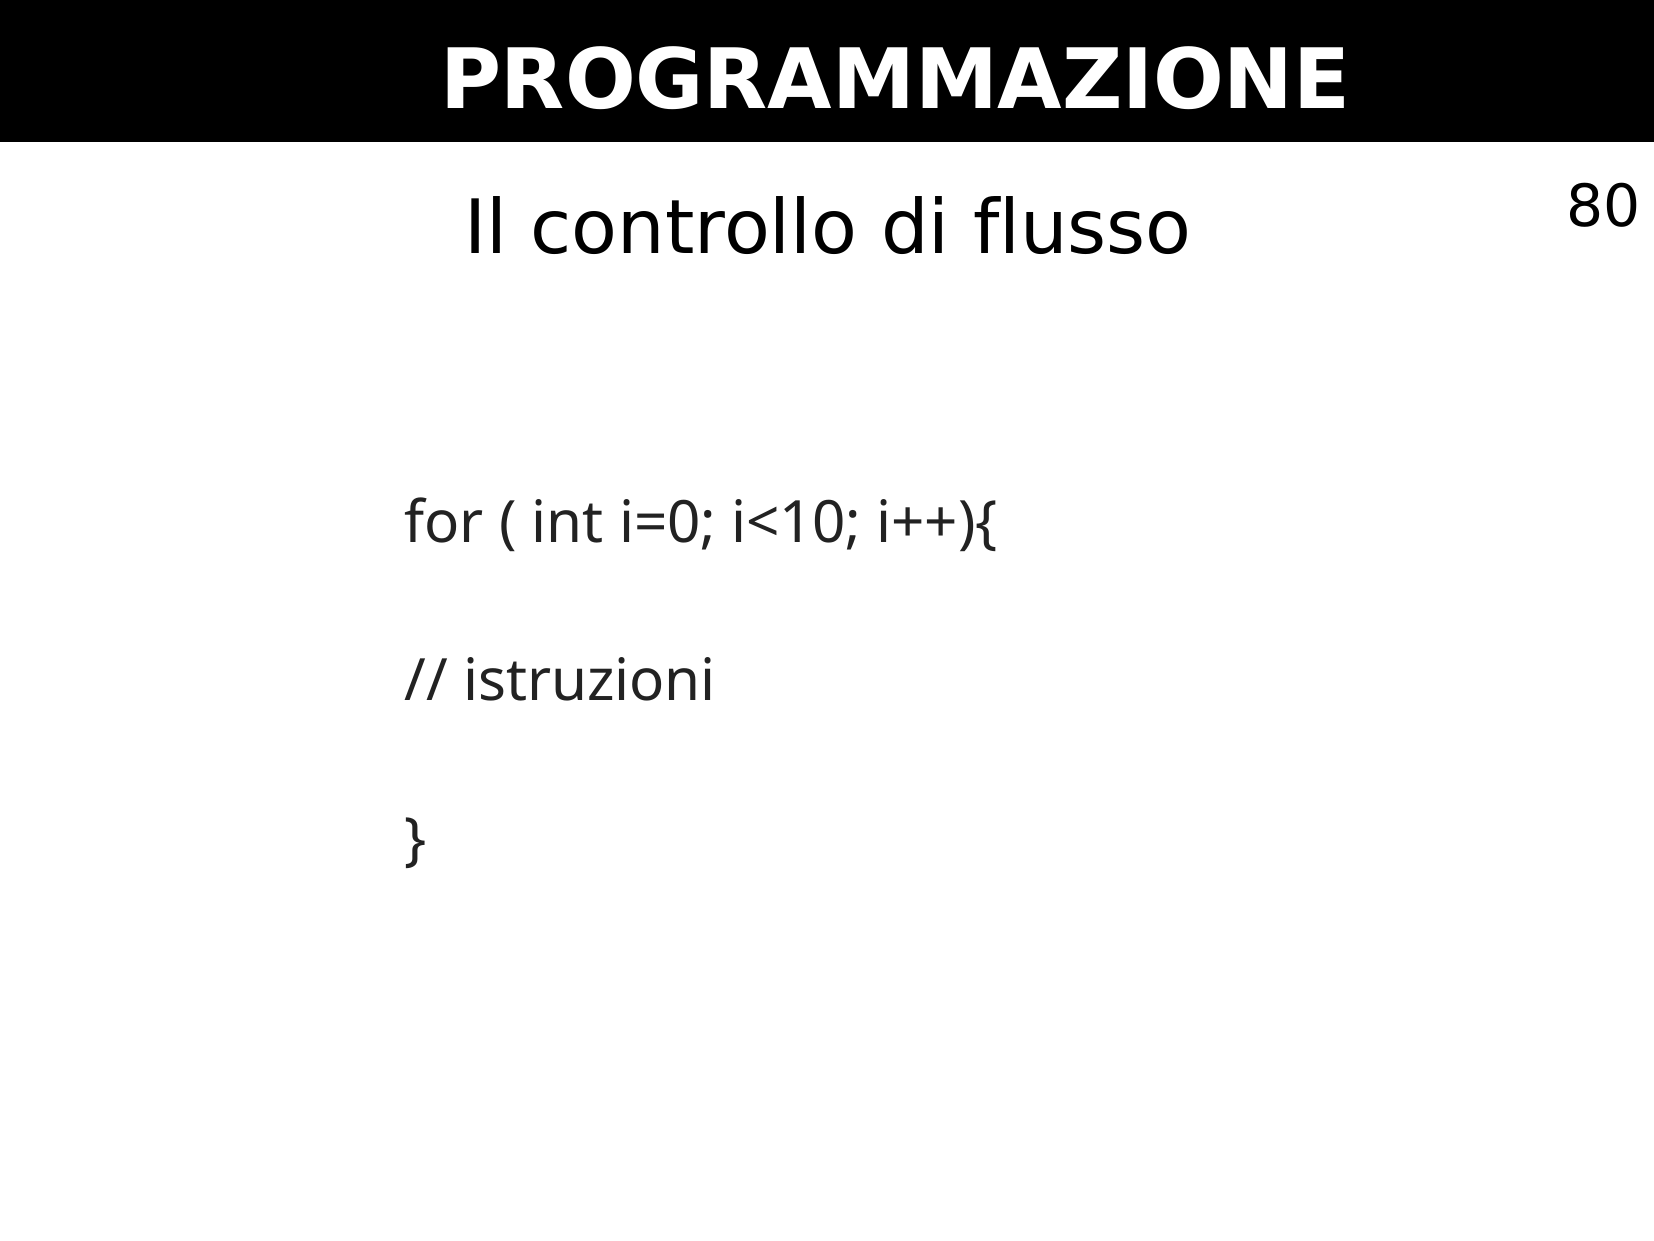

PROGRAMMAZIONE
ARDUINO
80
Il controllo di flusso
for ( int i=0; i<10; i++){
// istruzioni
}